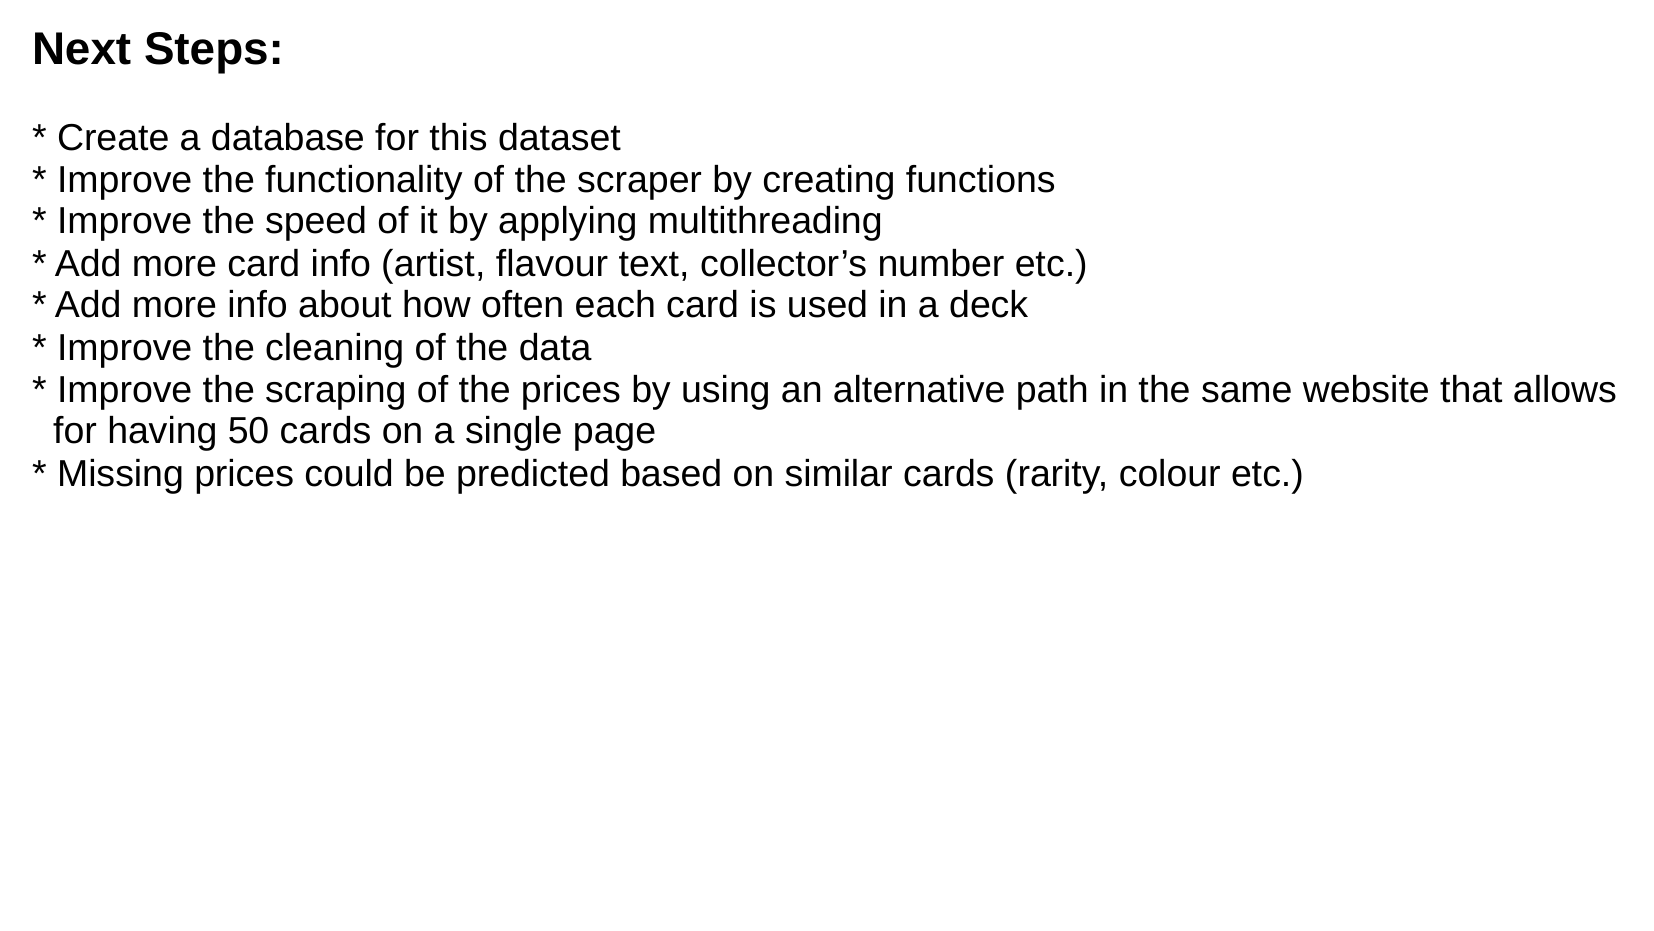

Next Steps:
* Create a database for this dataset
* Improve the functionality of the scraper by creating functions
* Improve the speed of it by applying multithreading
* Add more card info (artist, flavour text, collector’s number etc.)
* Add more info about how often each card is used in a deck
* Improve the cleaning of the data
* Improve the scraping of the prices by using an alternative path in the same website that allows
 for having 50 cards on a single page
* Missing prices could be predicted based on similar cards (rarity, colour etc.)